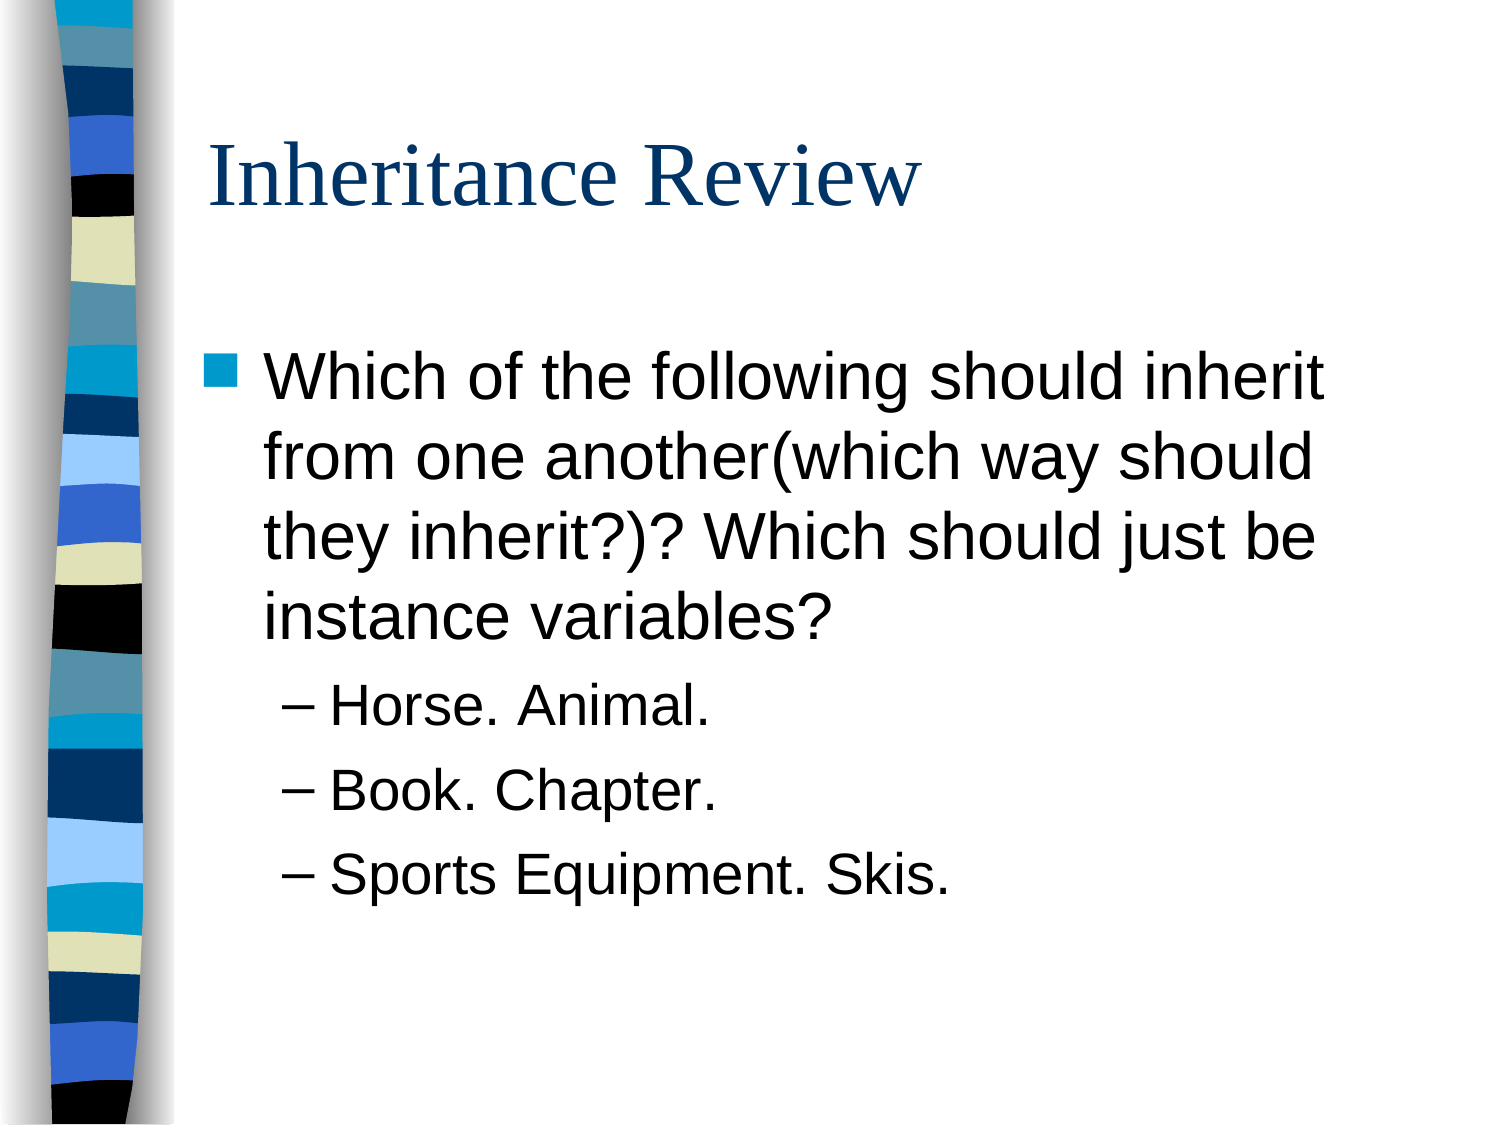

# Inheritance Review
Which of the following should inherit from one another(which way should they inherit?)? Which should just be instance variables?
Horse. Animal.
Book. Chapter.
Sports Equipment. Skis.